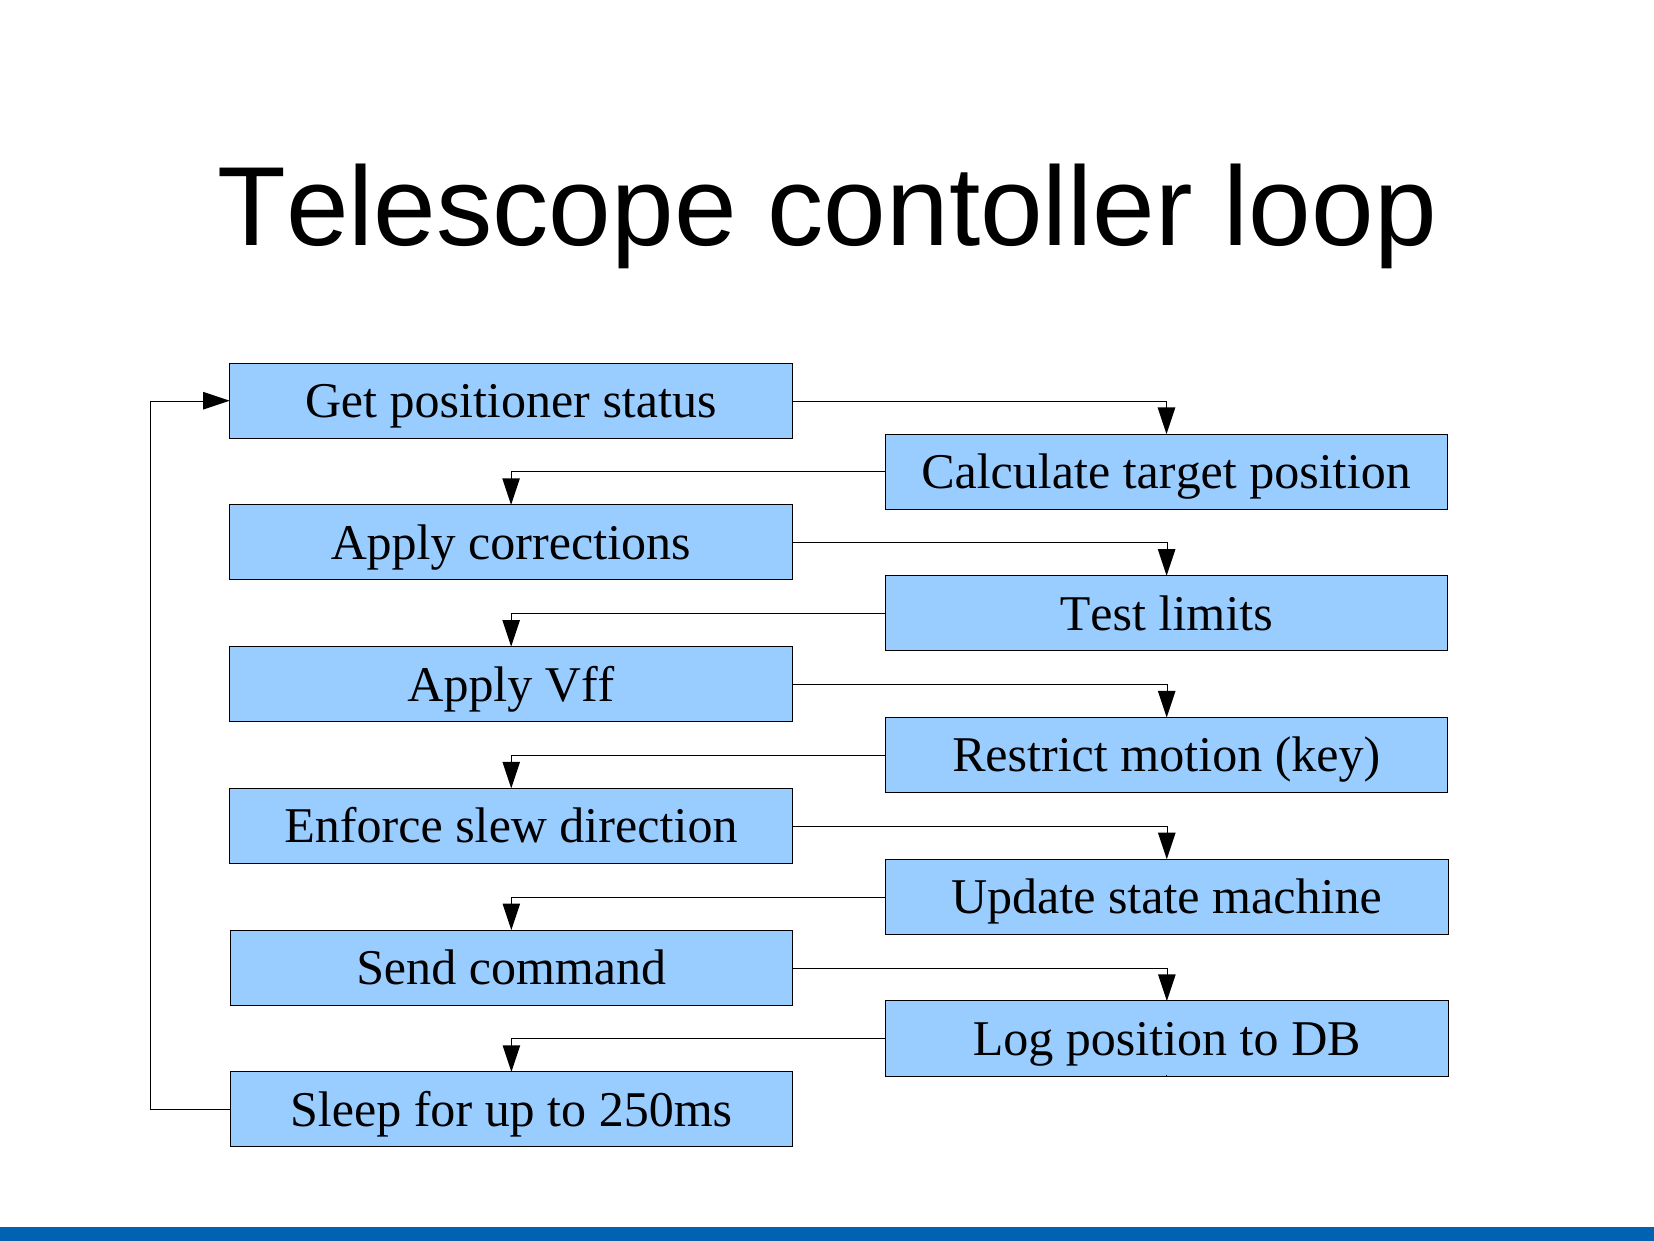

# Telescope contoller loop
Get positioner status
Calculate target position
Apply corrections
Test limits
Apply Vff
Restrict motion (key)
Enforce slew direction
Update state machine
Send command
Log position to DB
Sleep for up to 250ms